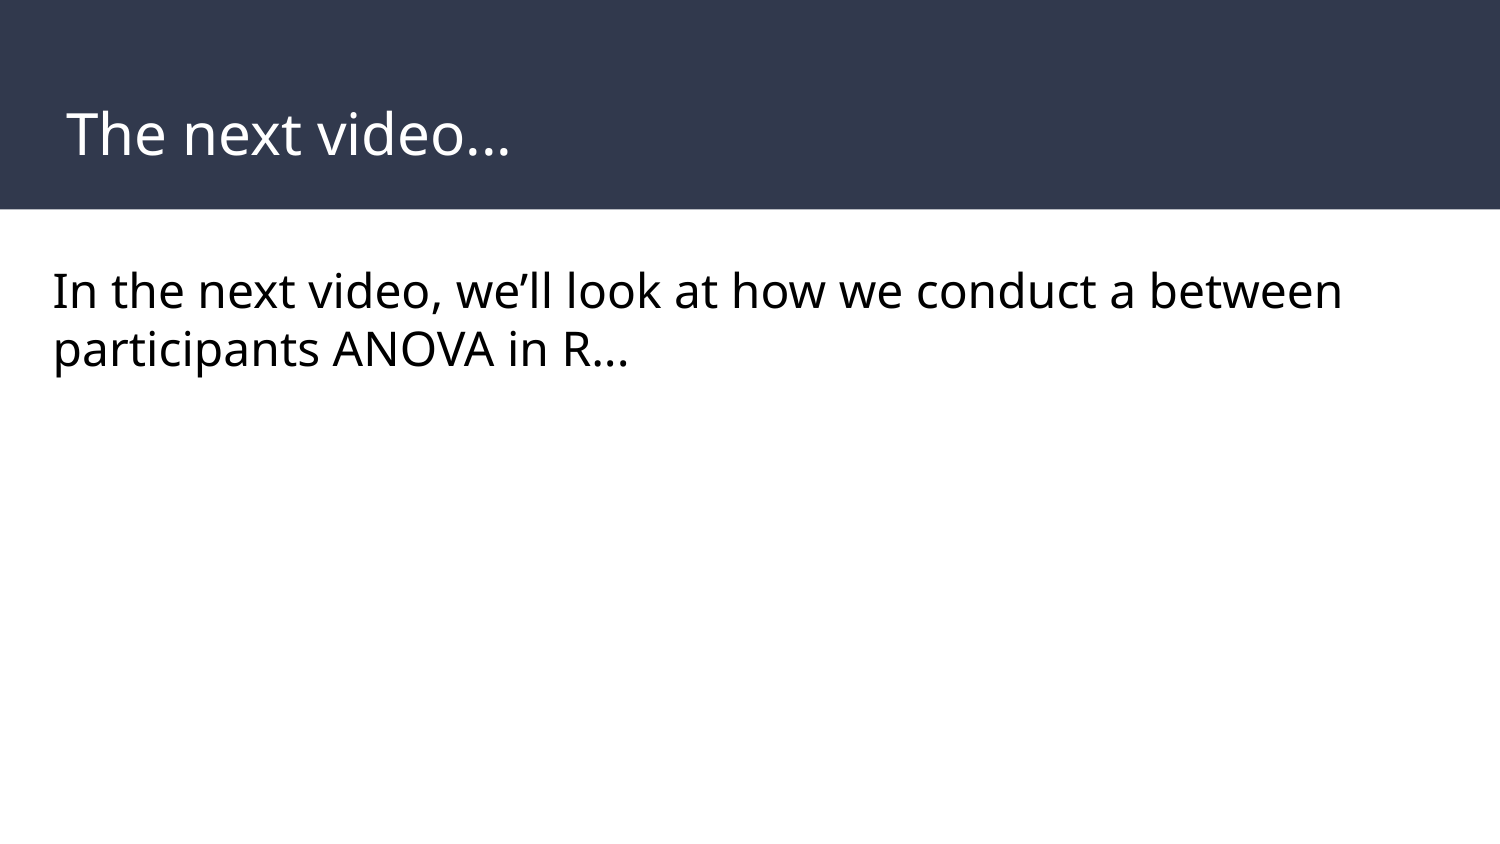

# The next video...
In the next video, we’ll look at how we conduct a between participants ANOVA in R...